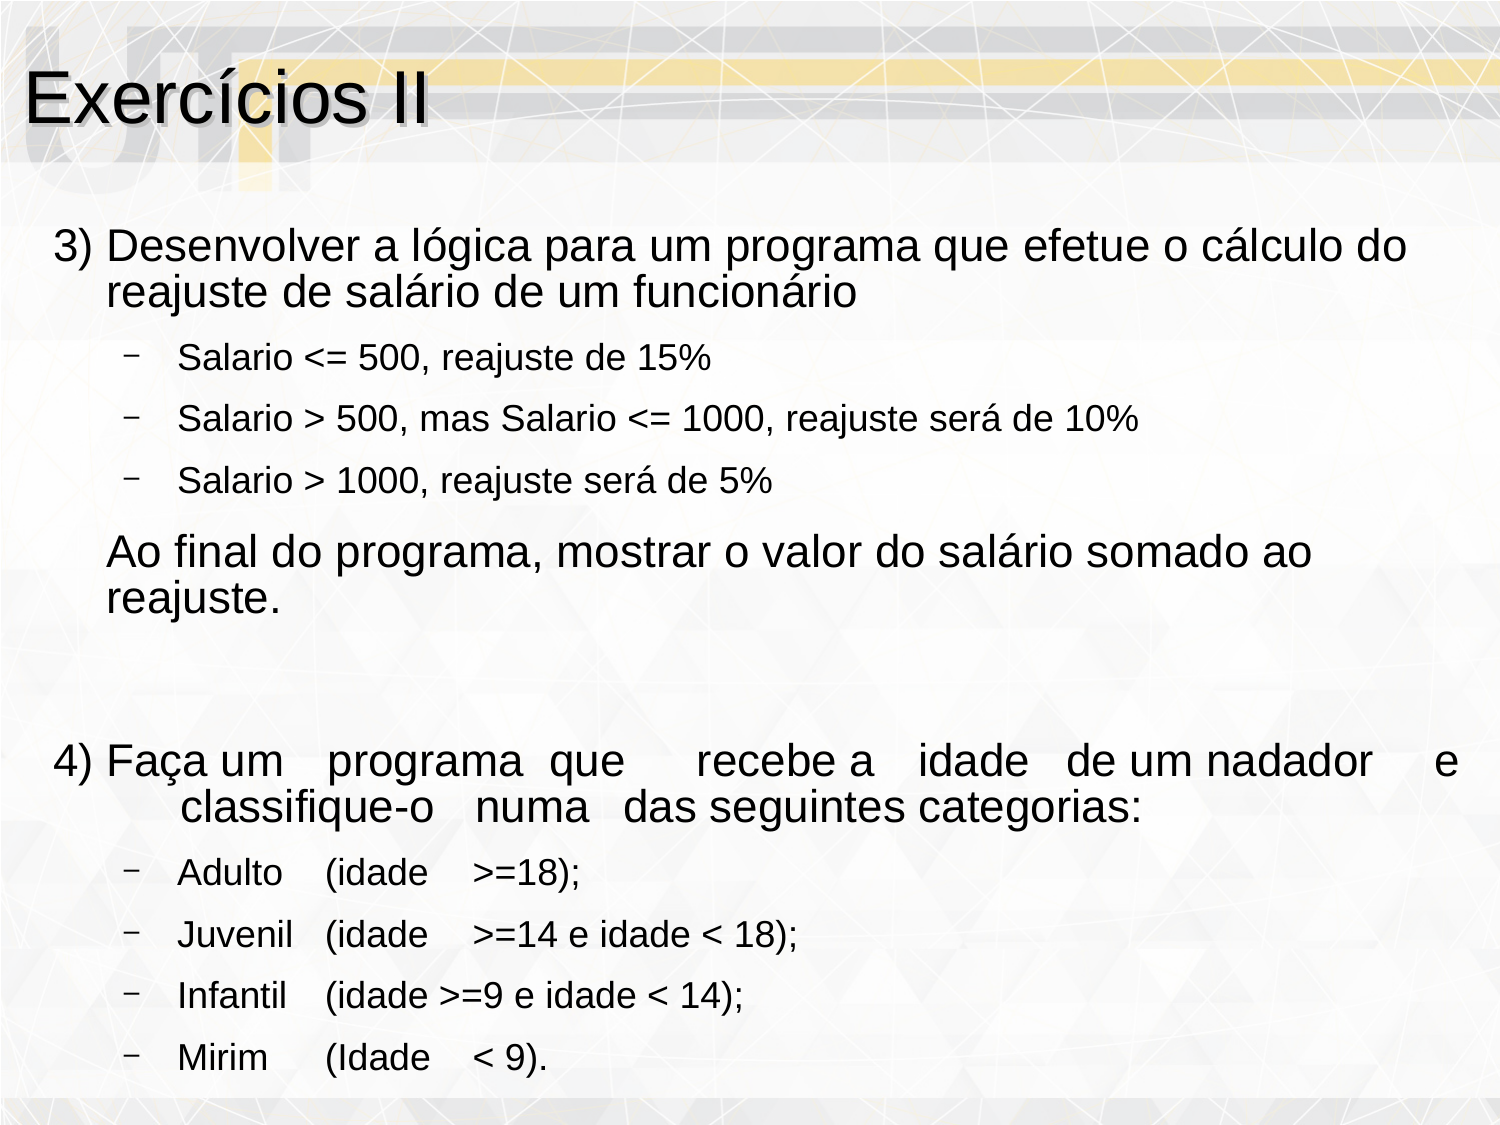

# Exercícios II
Desenvolver a lógica para um programa que efetue o cálculo do reajuste de salário de um funcionário
Salario <= 500, reajuste de 15%
Salario > 500, mas Salario <= 1000, reajuste será de 10%
Salario > 1000, reajuste será de 5%
Ao final do programa, mostrar o valor do salário somado ao reajuste.
Faça um	programa	que	recebe a	idade	de um nadador	e	classifique-o	numa	das seguintes categorias:
Adulto	(idade	>=18);
Juvenil	(idade	>=14 e idade < 18);
Infantil	(idade >=9 e idade < 14);
Mirim	(Idade	< 9).